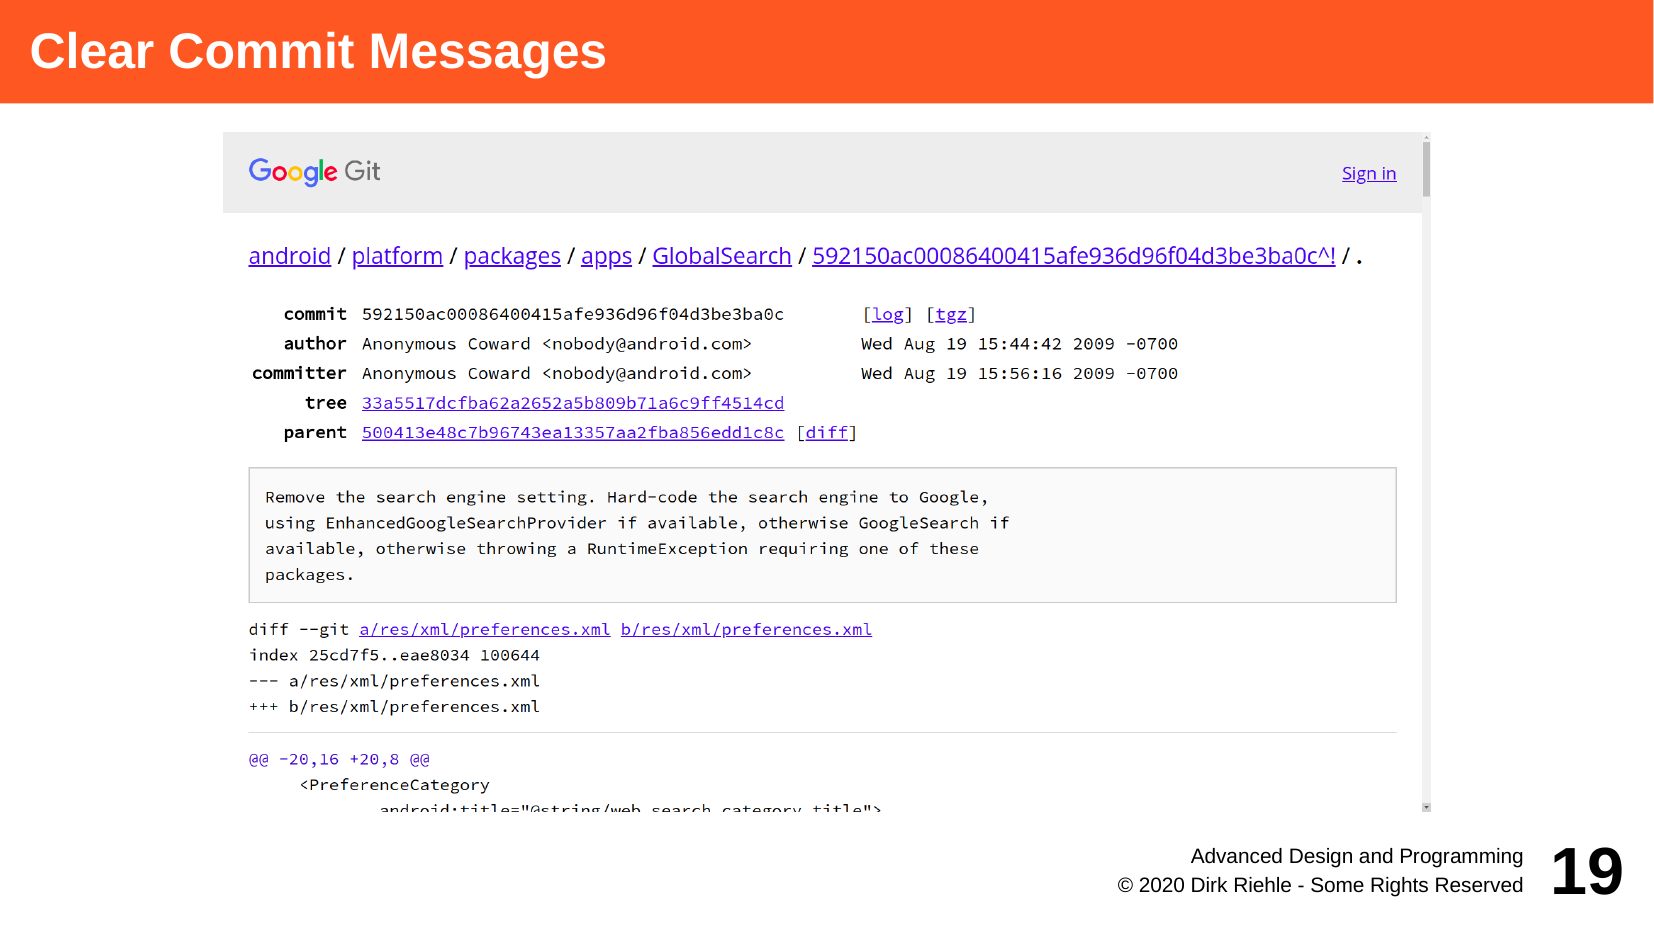

# Clear Commit Messages
Advanced Design and Programming
19
© 2020 Dirk Riehle - Some Rights Reserved